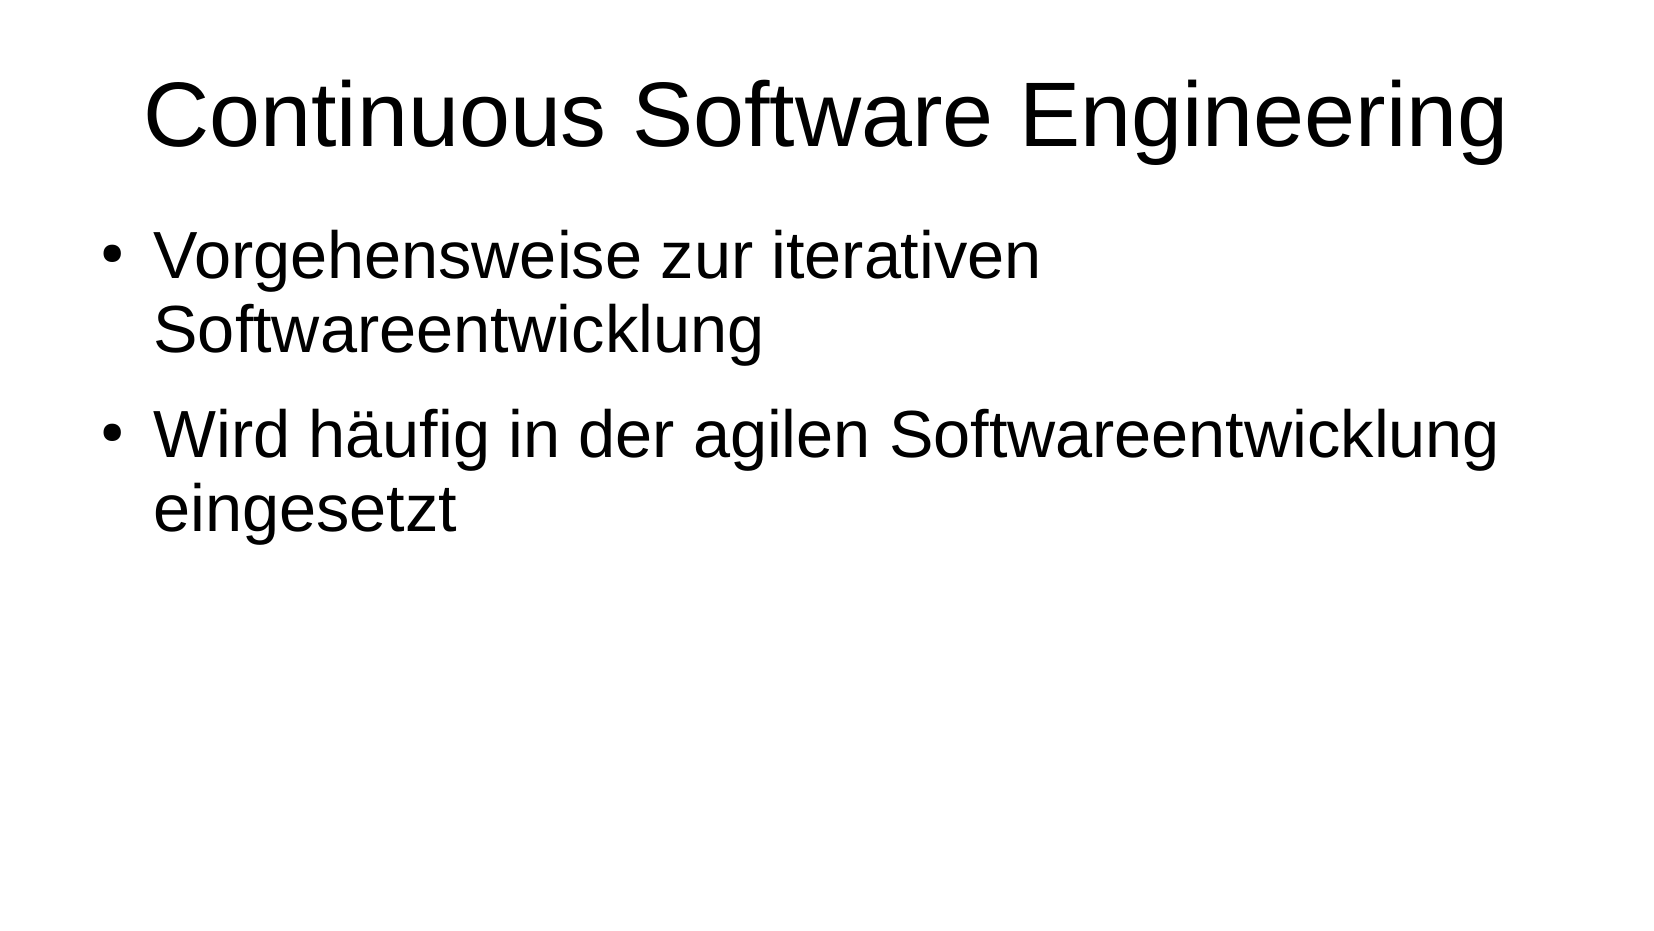

# Continuous Software Engineering
Vorgehensweise zur iterativen Softwareentwicklung
Wird häufig in der agilen Softwareentwicklung eingesetzt